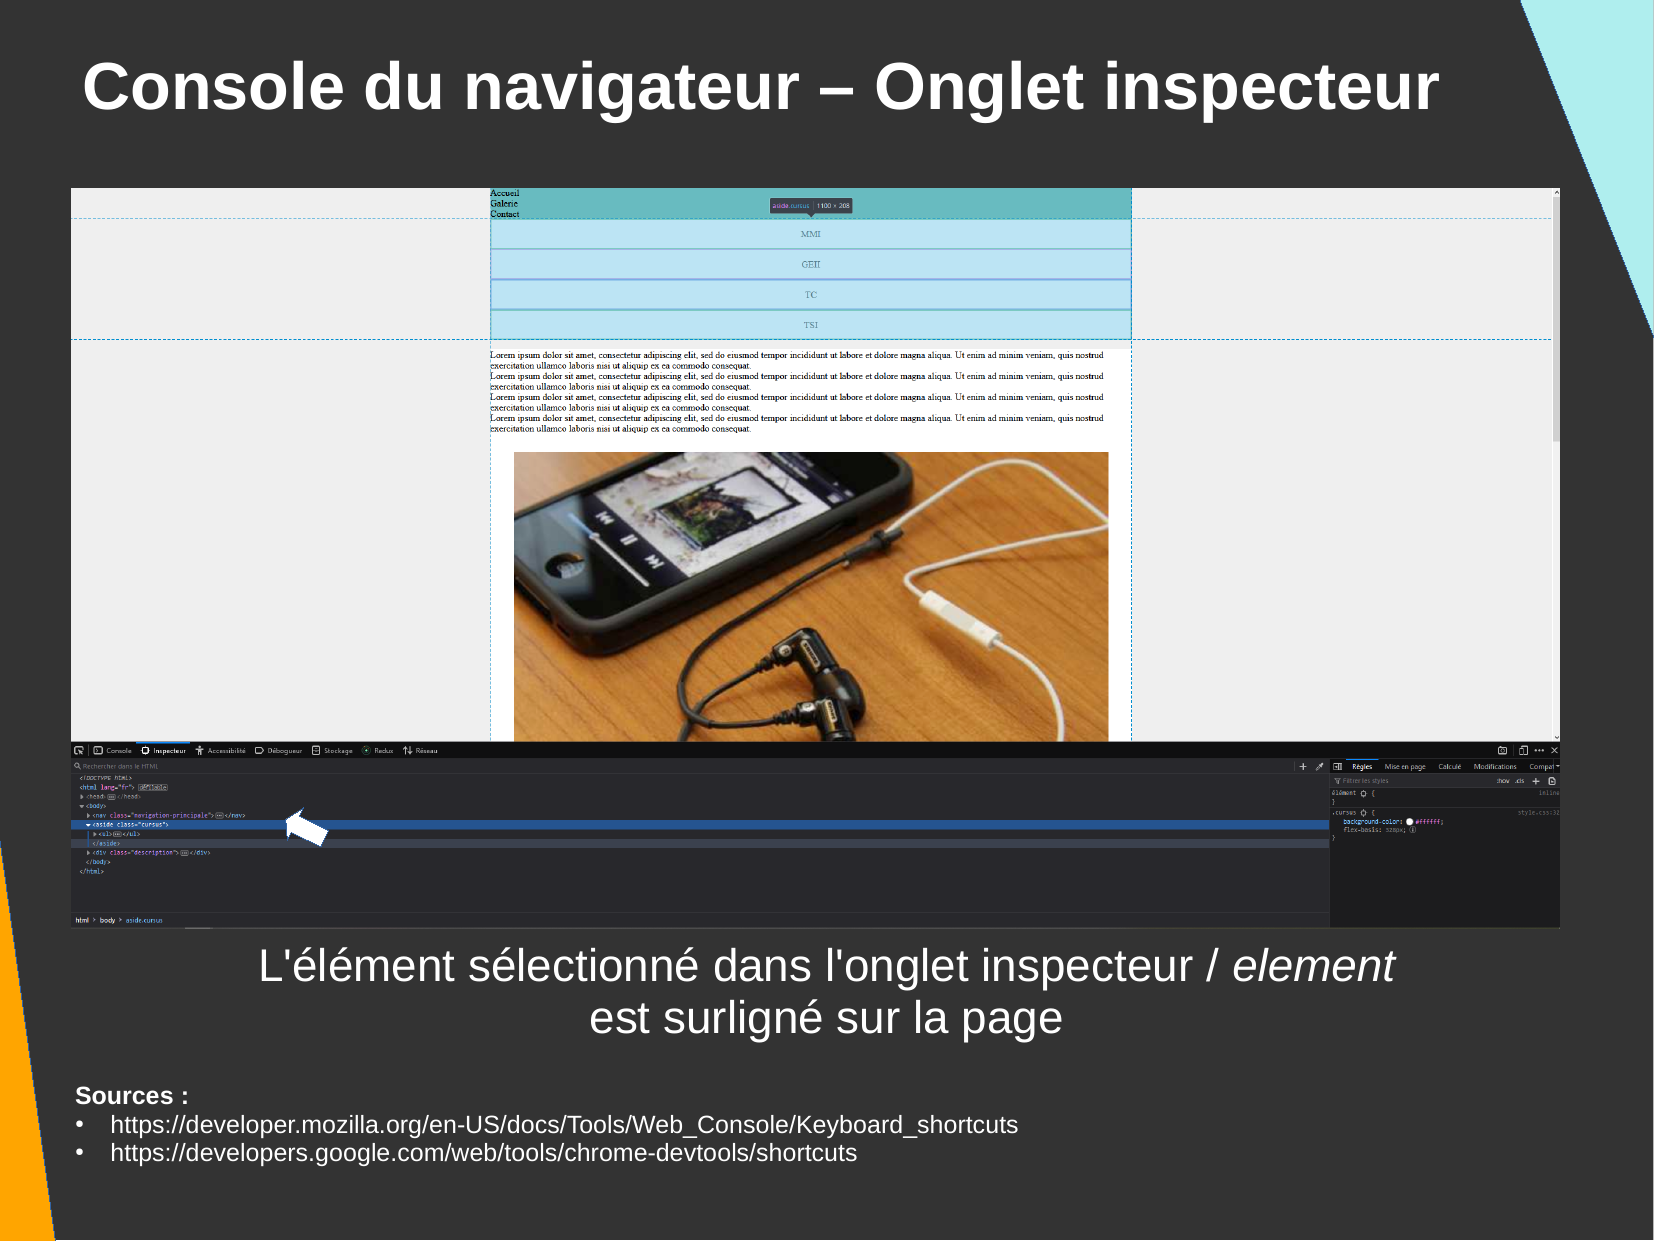

# Console du navigateur – Onglet inspecteur
L'élément sélectionné dans l'onglet inspecteur / element est surligné sur la page
Sources :
https://developer.mozilla.org/en-US/docs/Tools/Web_Console/Keyboard_shortcuts
https://developers.google.com/web/tools/chrome-devtools/shortcuts